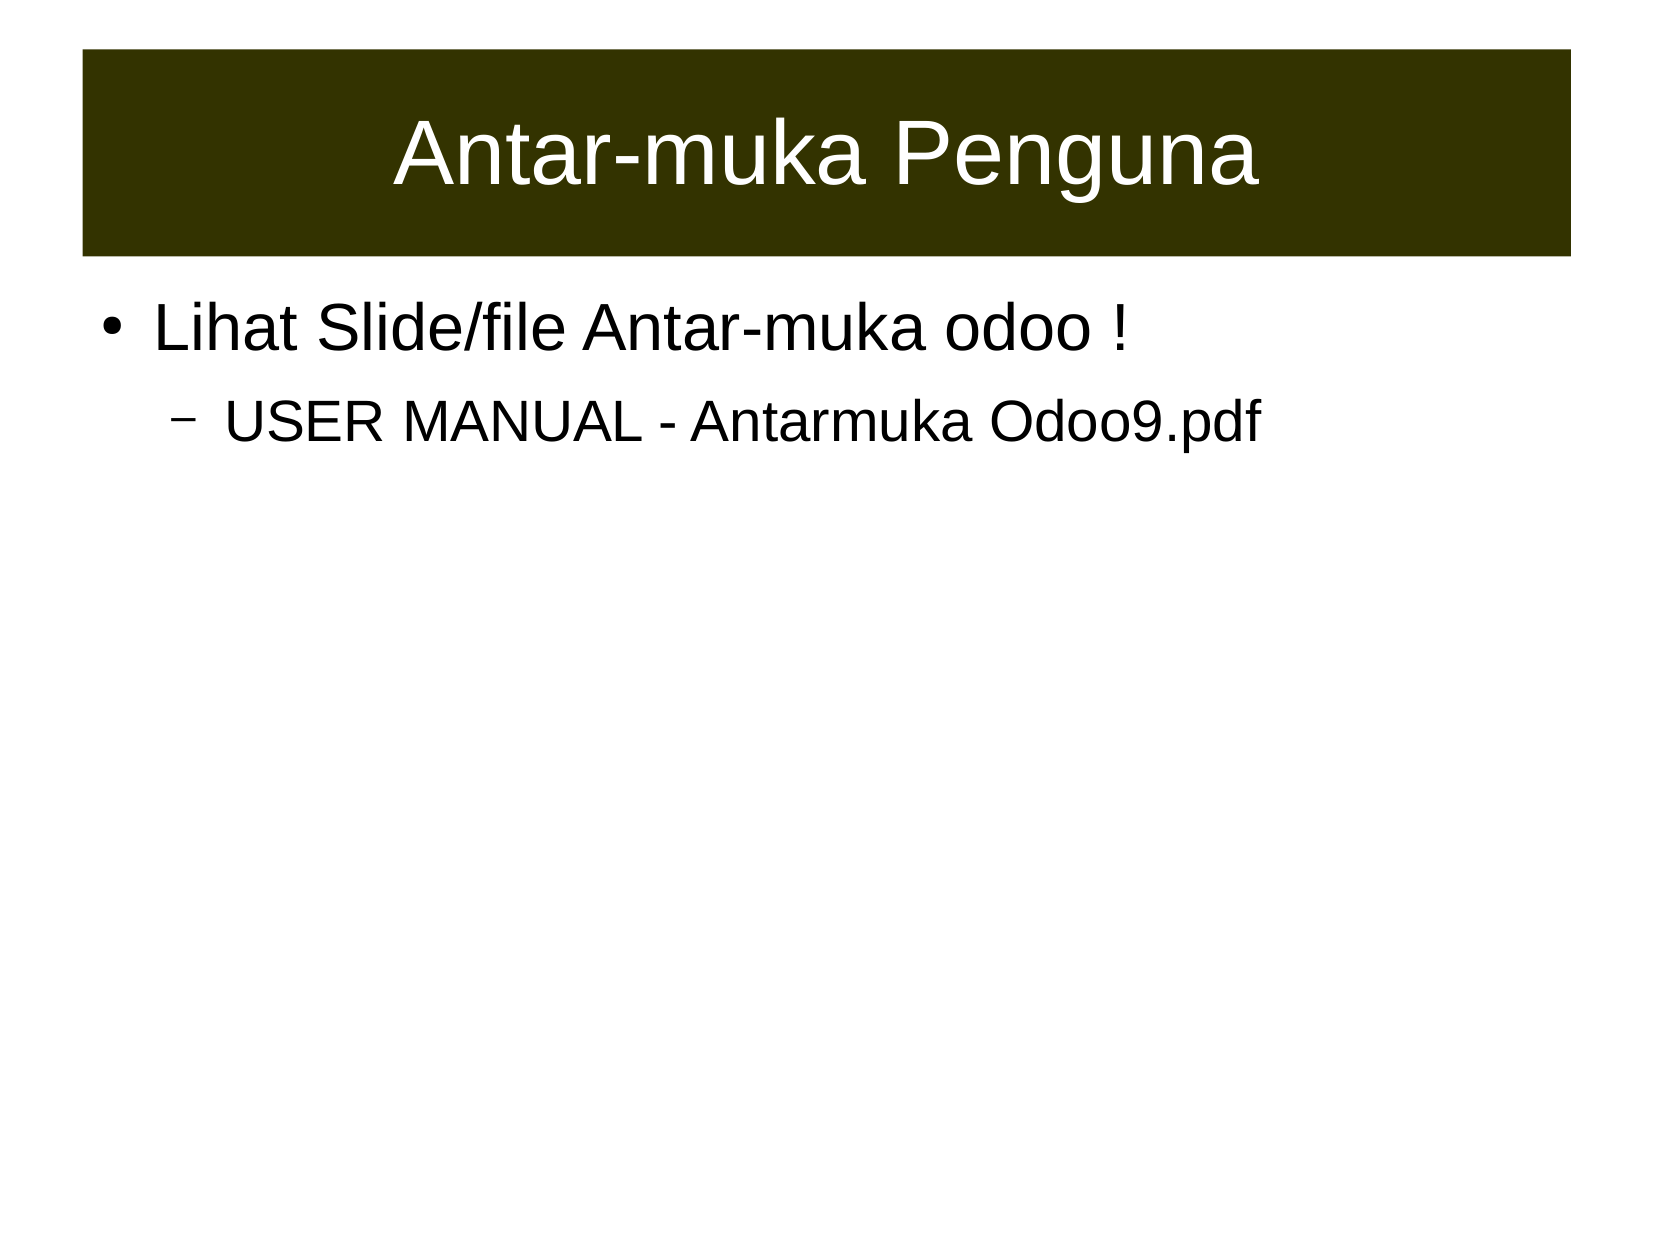

# Antar-muka Penguna
Lihat Slide/file Antar-muka odoo !
USER MANUAL - Antarmuka Odoo9.pdf